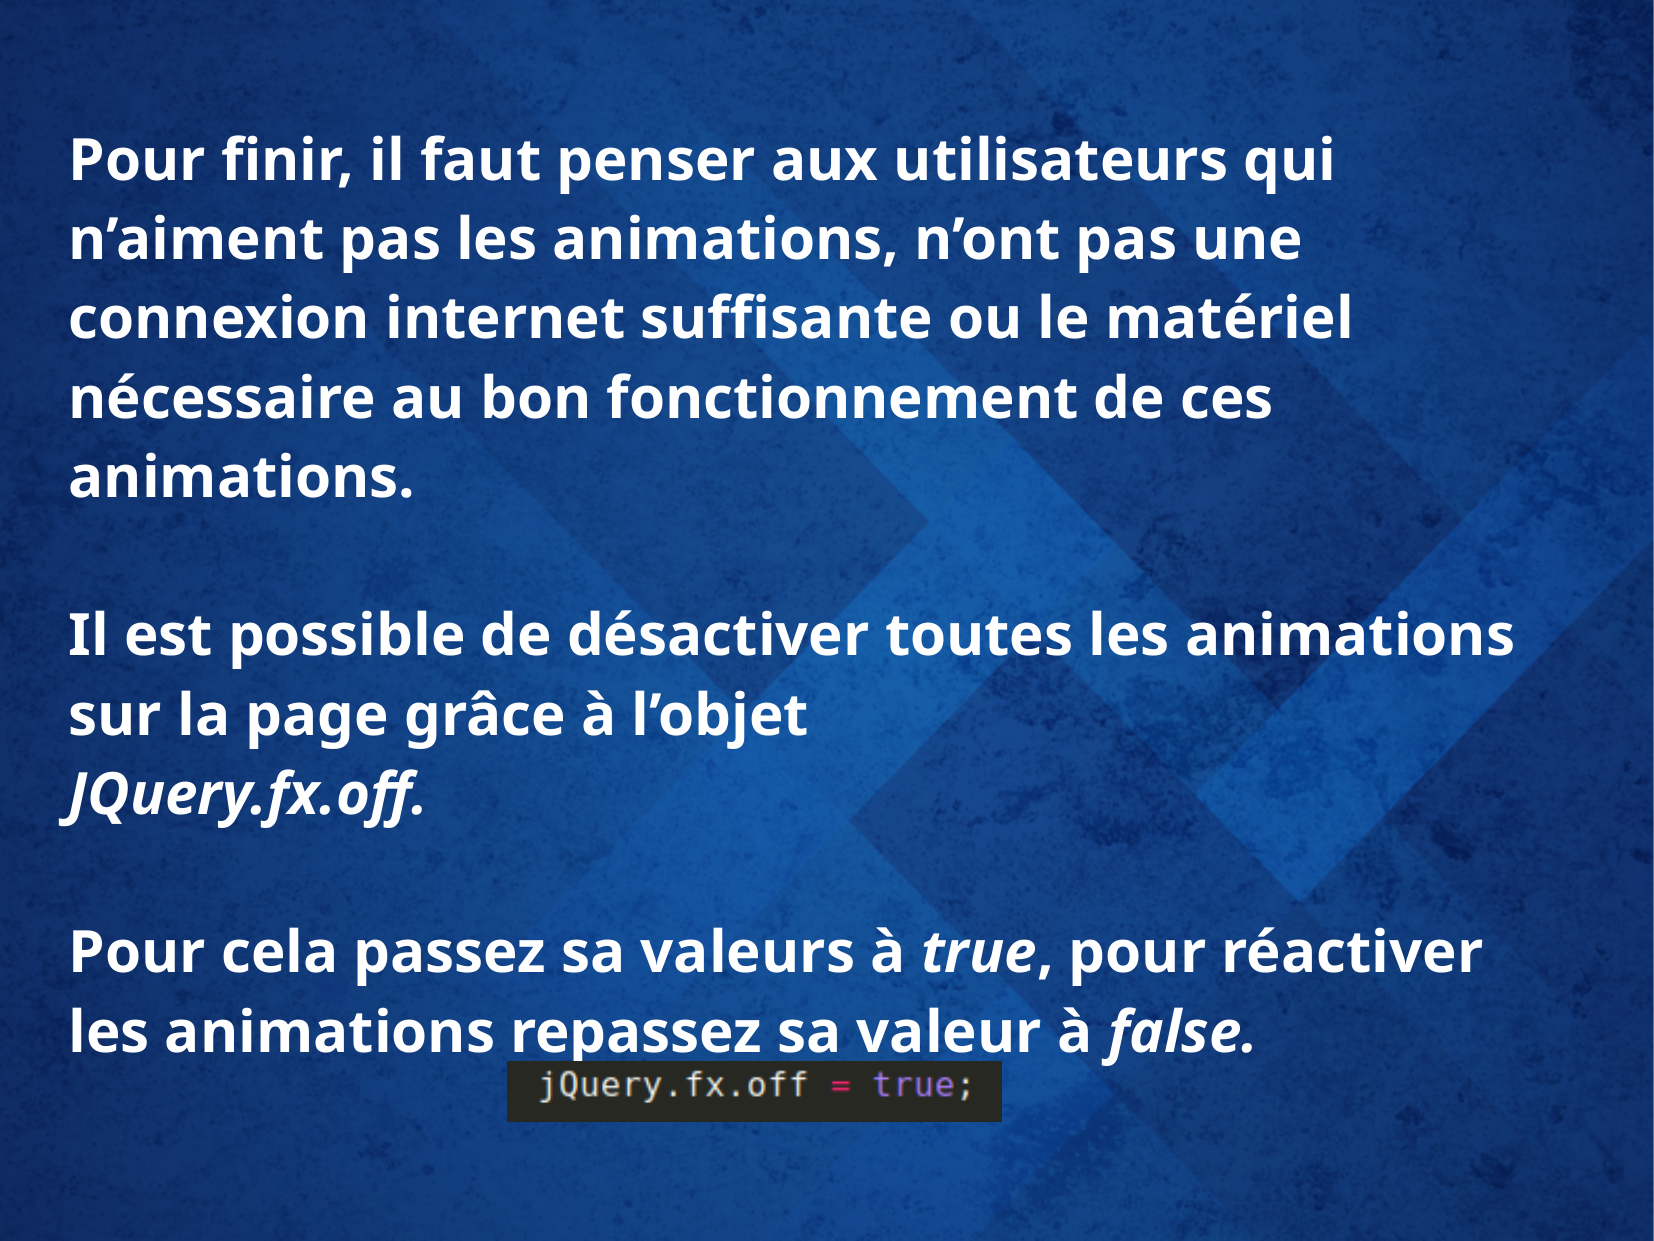

# Pour finir, il faut penser aux utilisateurs qui n’aiment pas les animations, n’ont pas une connexion internet suffisante ou le matériel nécessaire au bon fonctionnement de ces animations.
Il est possible de désactiver toutes les animations sur la page grâce à l’objet
JQuery.fx.off.
Pour cela passez sa valeurs à true, pour réactiver les animations repassez sa valeur à false.